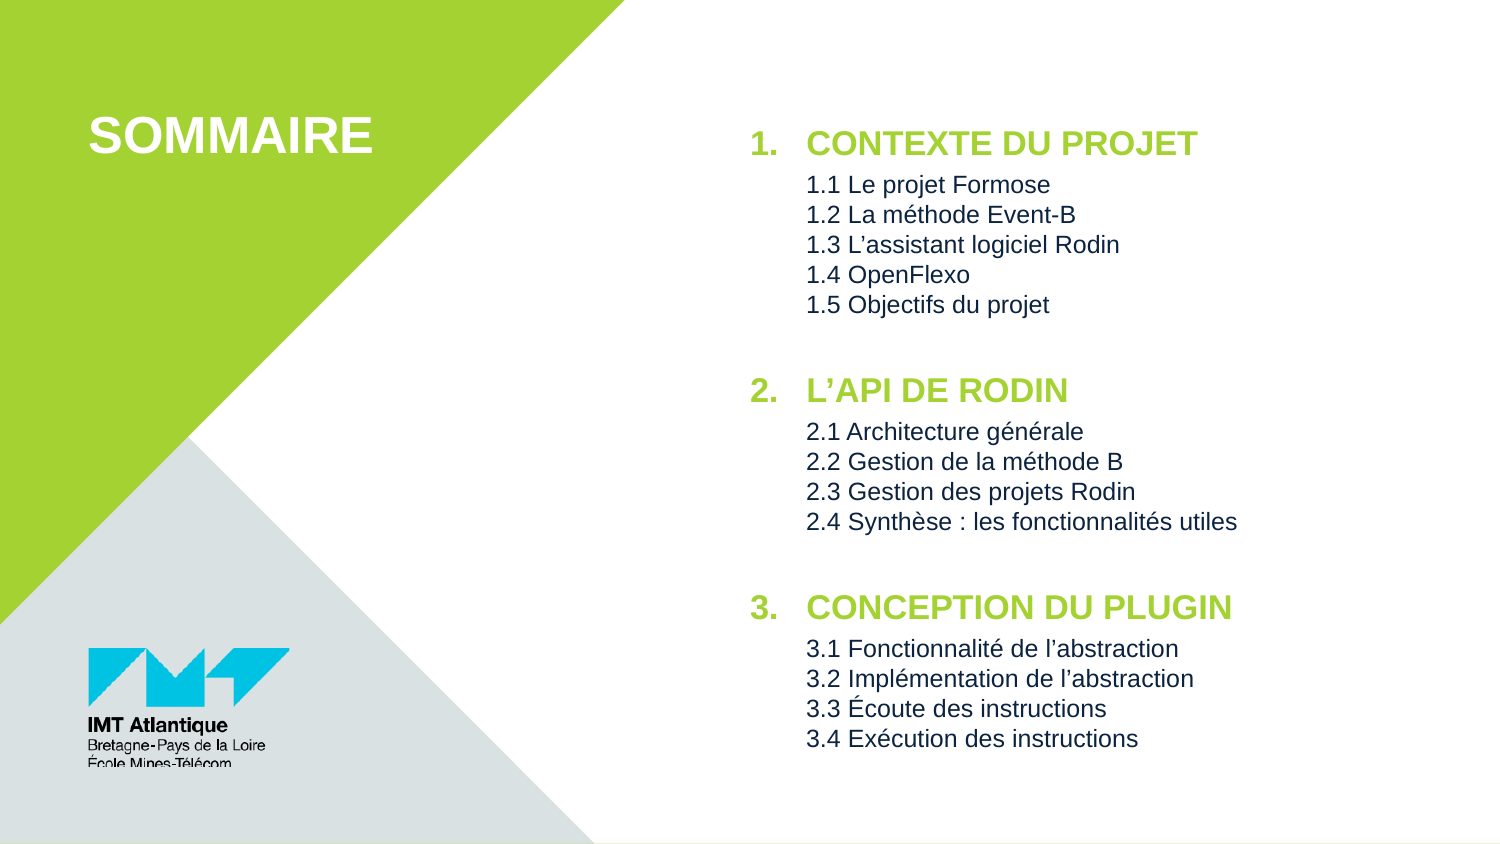

sommaire
# Contexte du projet
1.1 Le projet Formose
1.2 La méthode Event-B
1.3 L’assistant logiciel Rodin
1.4 OpenFlexo
1.5 Objectifs du projet
L’API DE RODIN
2.1 Architecture générale
2.2 Gestion de la méthode B
2.3 Gestion des projets Rodin
2.4 Synthèse : les fonctionnalités utiles
conception du plugin
3.1 Fonctionnalité de l’abstraction
3.2 Implémentation de l’abstraction
3.3 Écoute des instructions
3.4 Exécution des instructions